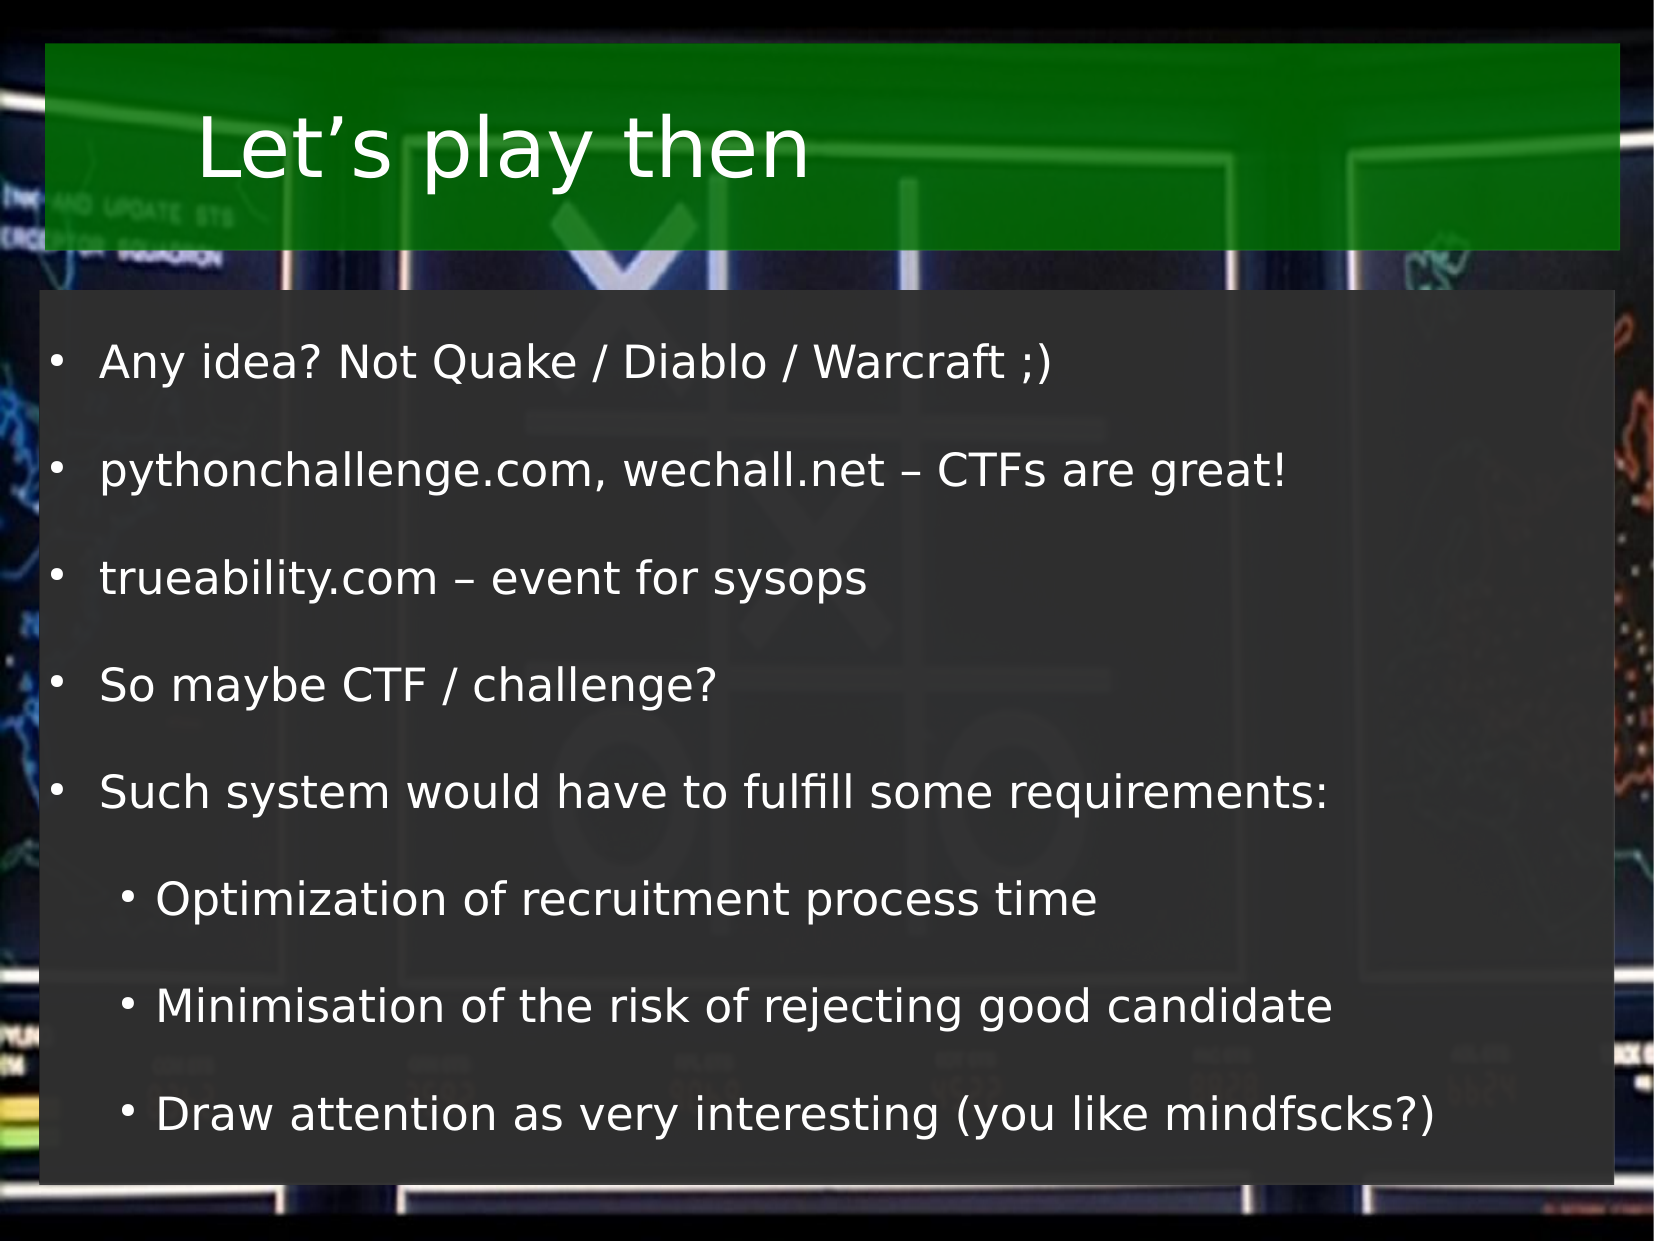

# Let’s play then
 Any idea? Not Quake / Diablo / Warcraft ;)
 pythonchallenge.com, wechall.net – CTFs are great!
 trueability.com – event for sysops
 So maybe CTF / challenge?
 Such system would have to fulfill some requirements:
Optimization of recruitment process time
Minimisation of the risk of rejecting good candidate
Draw attention as very interesting (you like mindfscks?)